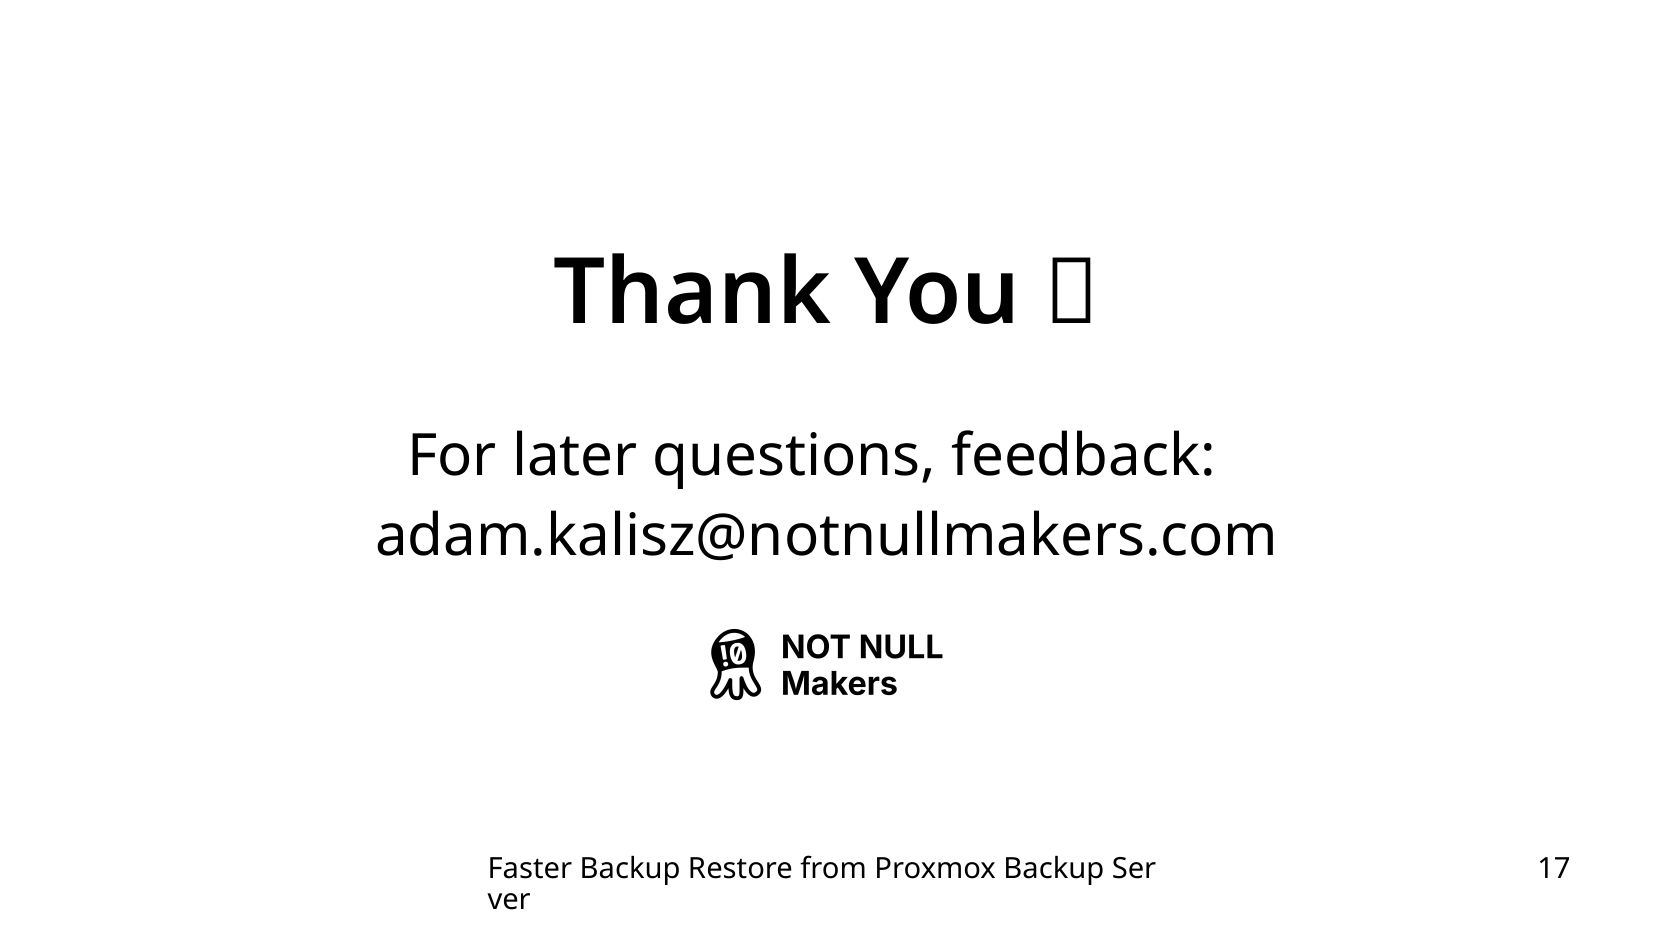

# Thank You 🎉
For later questions, feedback:
adam.kalisz@notnullmakers.com
Faster Backup Restore from Proxmox Backup Server
17